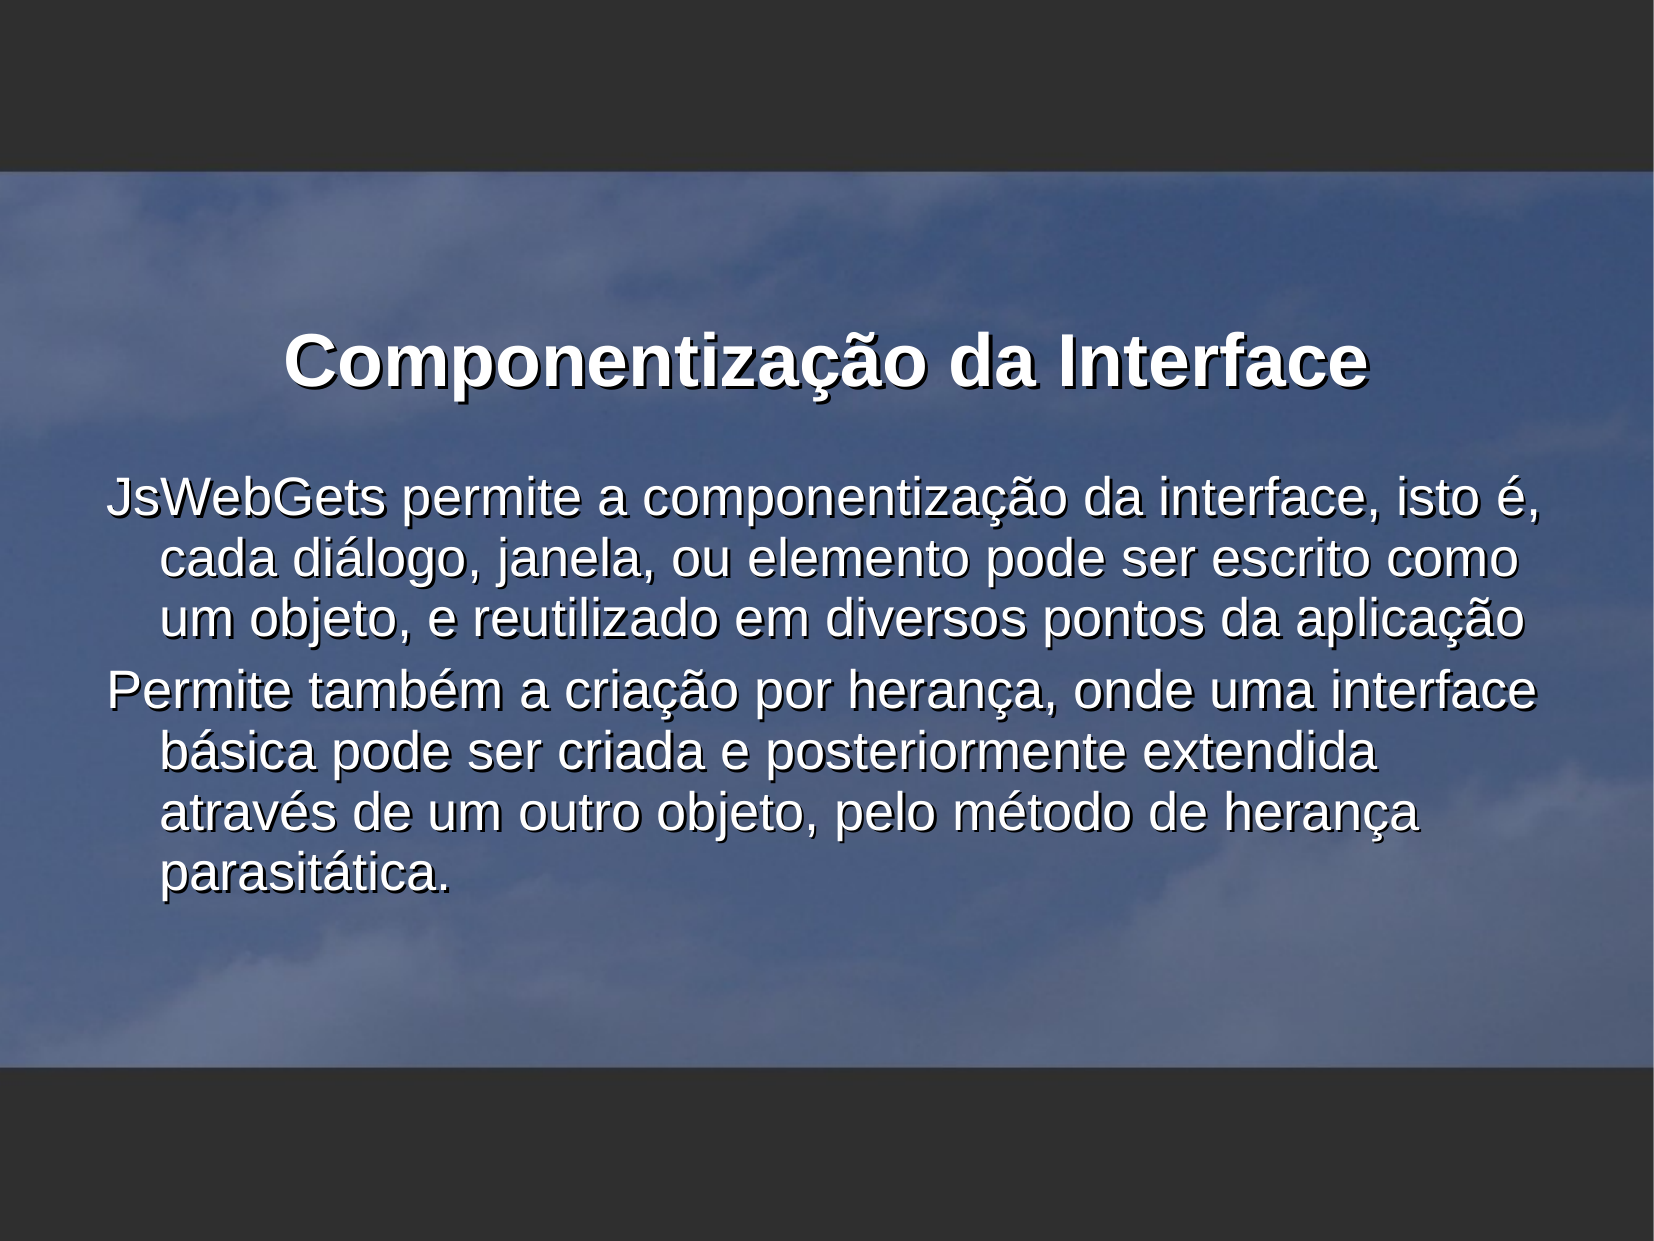

# Componentização da Interface
JsWebGets permite a componentização da interface, isto é, cada diálogo, janela, ou elemento pode ser escrito como um objeto, e reutilizado em diversos pontos da aplicação
Permite também a criação por herança, onde uma interface básica pode ser criada e posteriormente extendida através de um outro objeto, pelo método de herança parasitática.